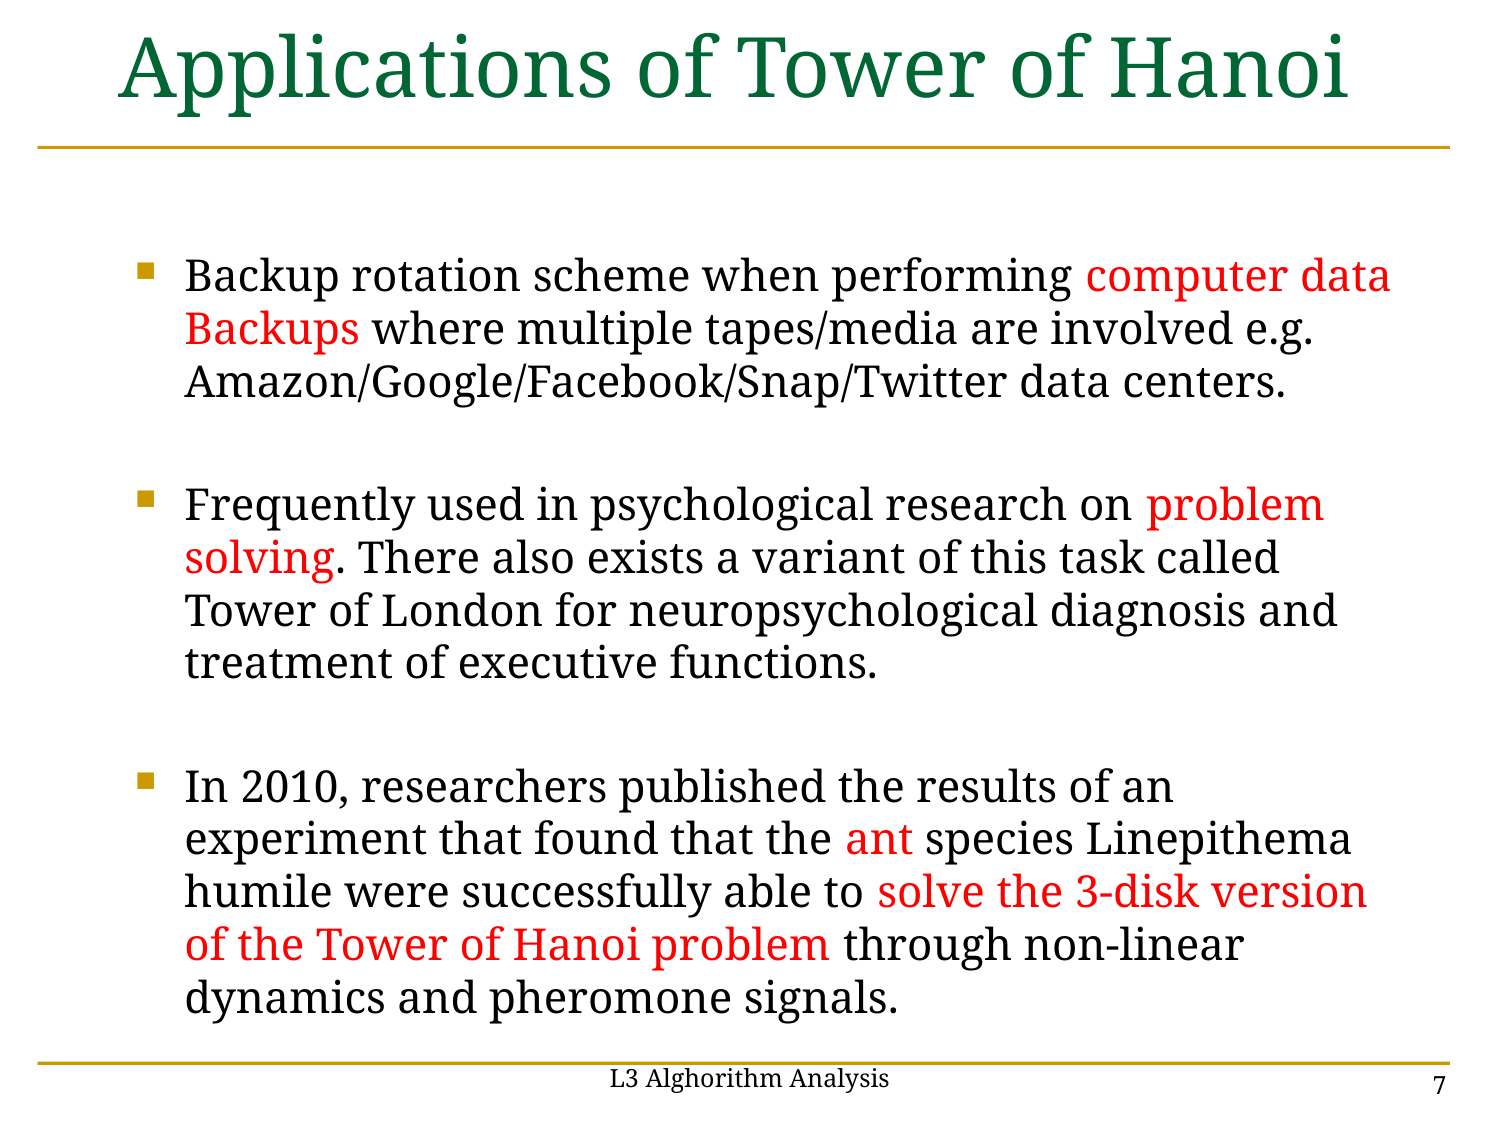

# Applications of Tower of Hanoi
Backup rotation scheme when performing computer data Backups where multiple tapes/media are involved e.g. Amazon/Google/Facebook/Snap/Twitter data centers.
Frequently used in psychological research on problem solving. There also exists a variant of this task called Tower of London for neuropsychological diagnosis and treatment of executive functions.
In 2010, researchers published the results of an experiment that found that the ant species Linepithema humile were successfully able to solve the 3-disk version of the Tower of Hanoi problem through non-linear dynamics and pheromone signals.
L3 Alghorithm Analysis